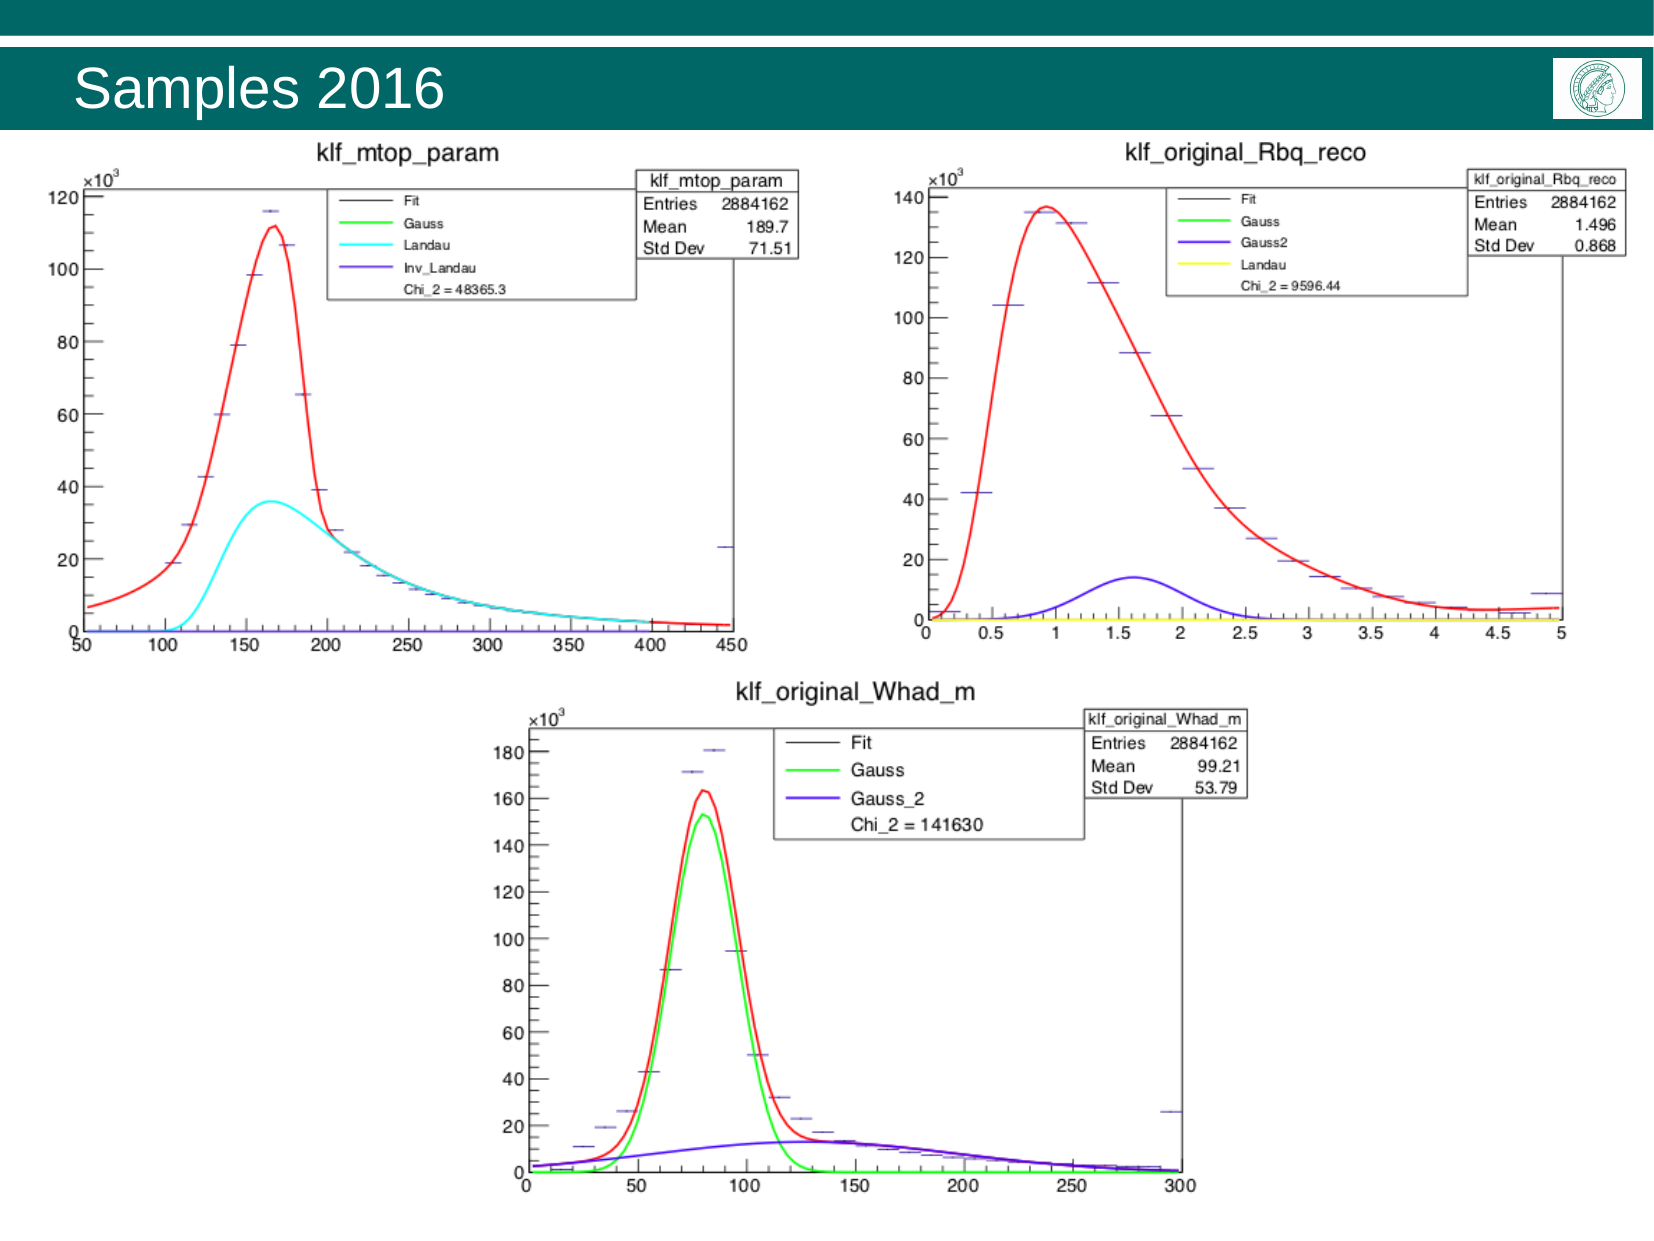

# Samples 2016
 Motivation	Introduction	Event selection	Event reconstruction 		BDT 		Status 8TeV		Status 13TeV	 	Summary